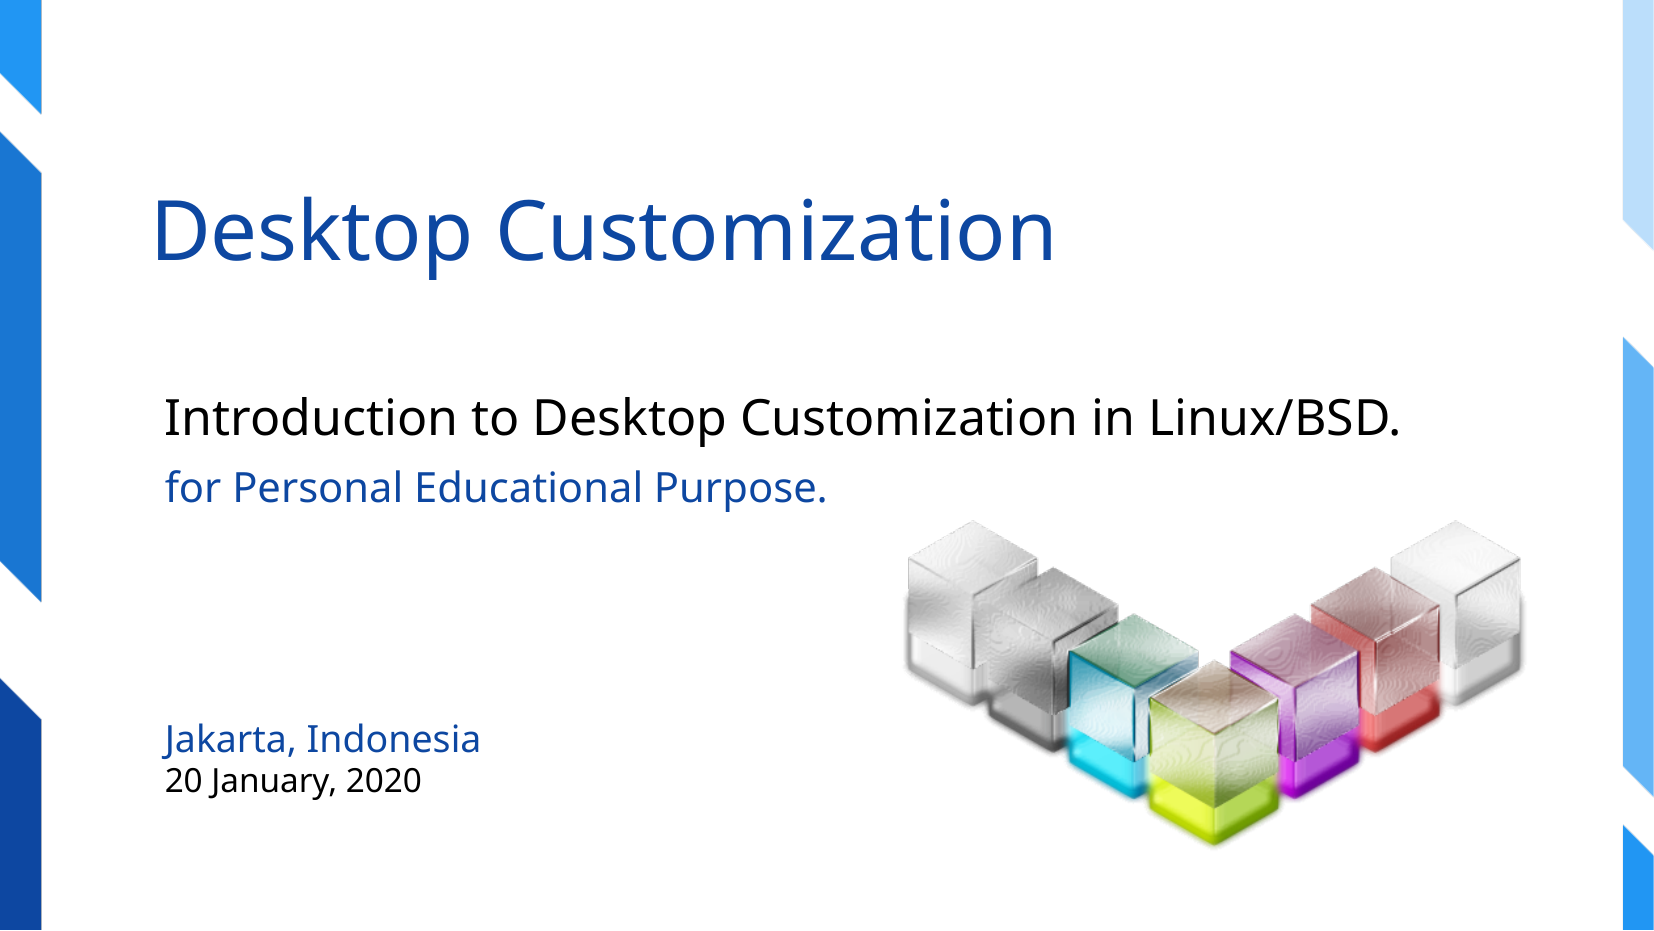

# Desktop Customization
Introduction to Desktop Customization in Linux/BSD.
for Personal Educational Purpose.
Jakarta, Indonesia
20 January, 2020